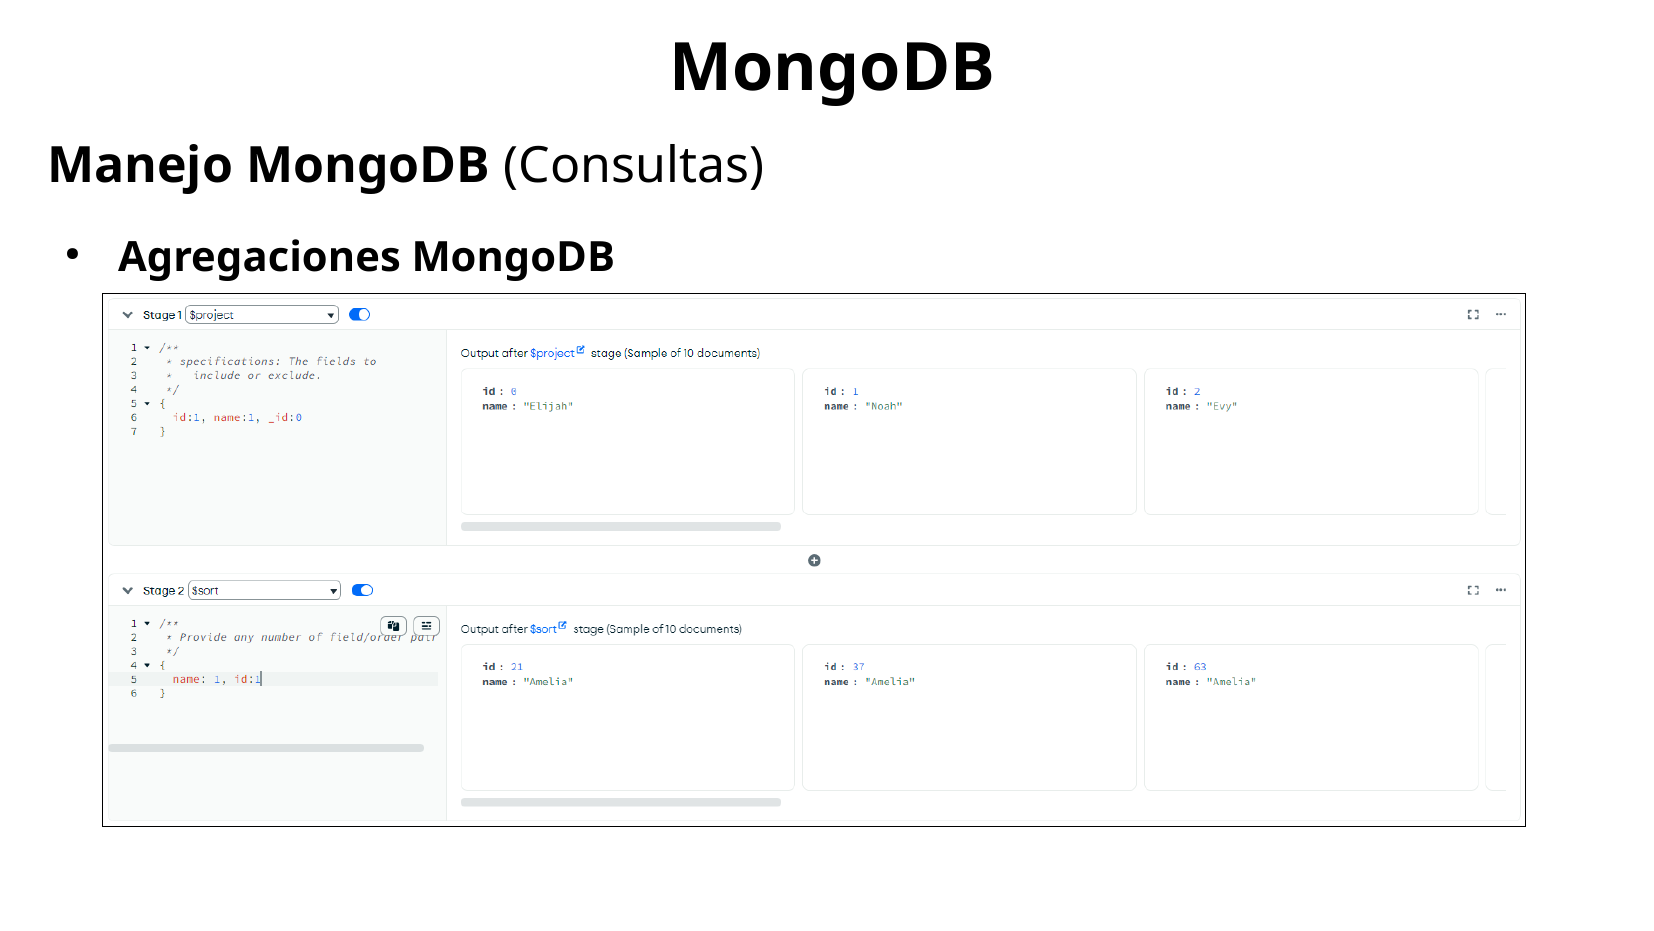

# MongoDB
Manejo MongoDB (Consultas)
Agregaciones MongoDB